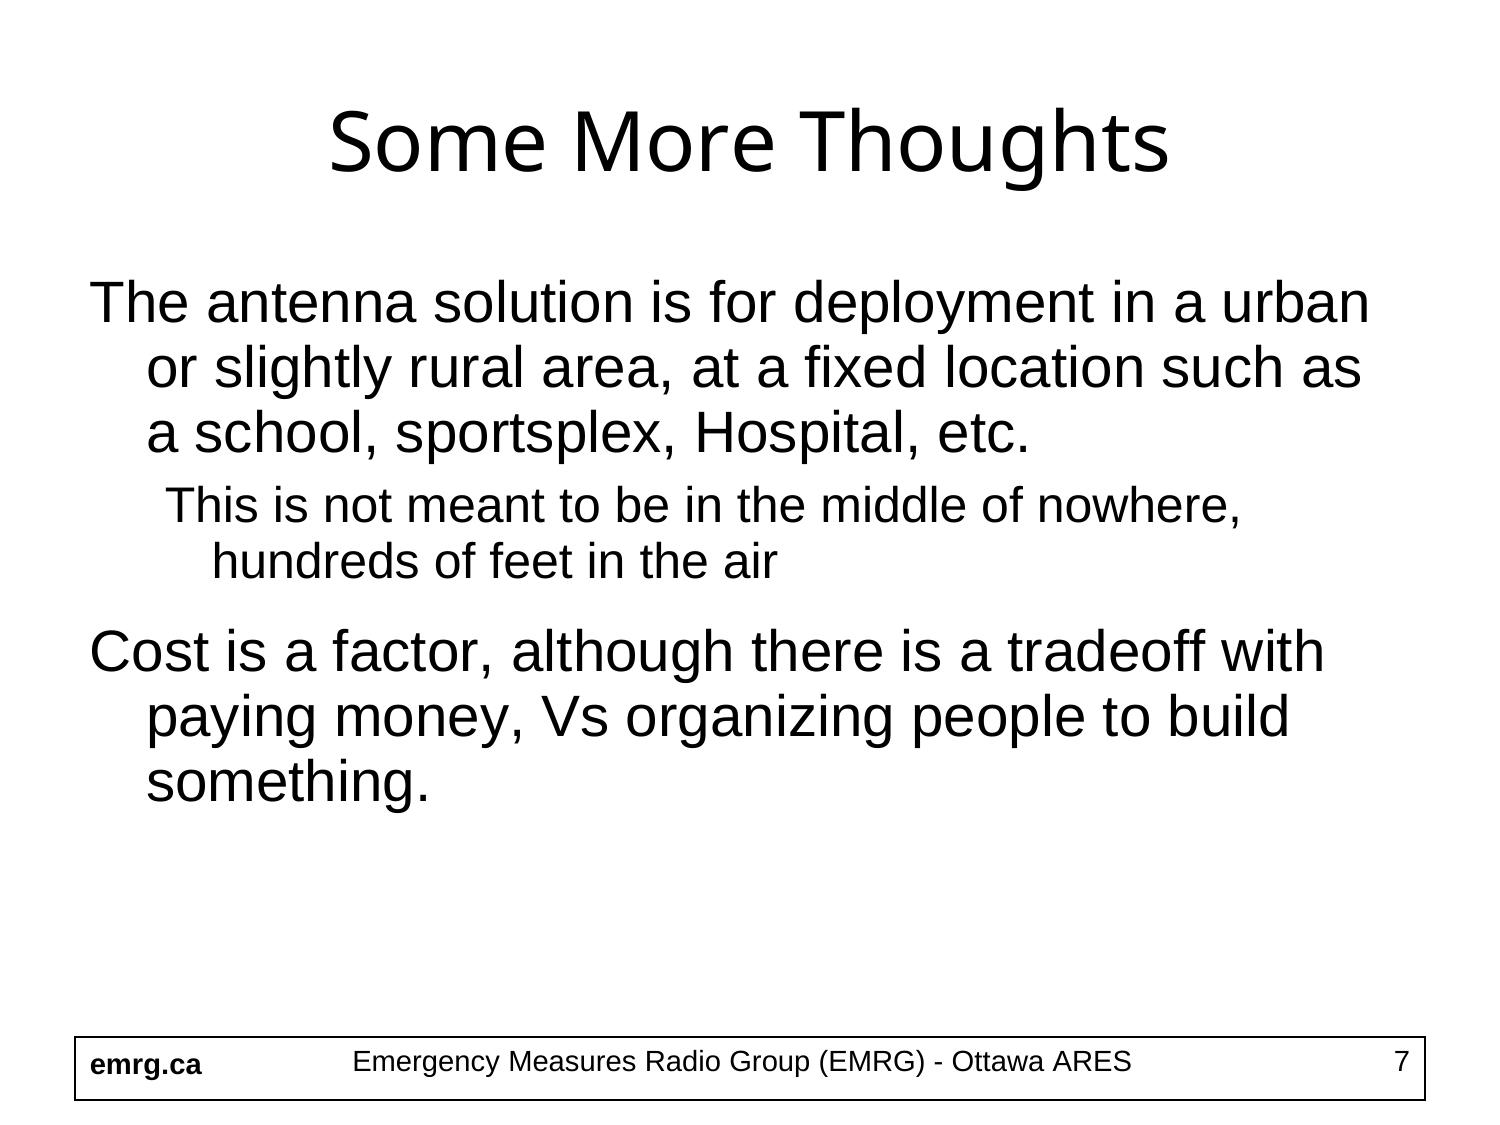

# Some More Thoughts
The antenna solution is for deployment in a urban or slightly rural area, at a fixed location such as a school, sportsplex, Hospital, etc.
This is not meant to be in the middle of nowhere, hundreds of feet in the air
Cost is a factor, although there is a tradeoff with paying money, Vs organizing people to build something.
Emergency Measures Radio Group (EMRG) - Ottawa ARES
7